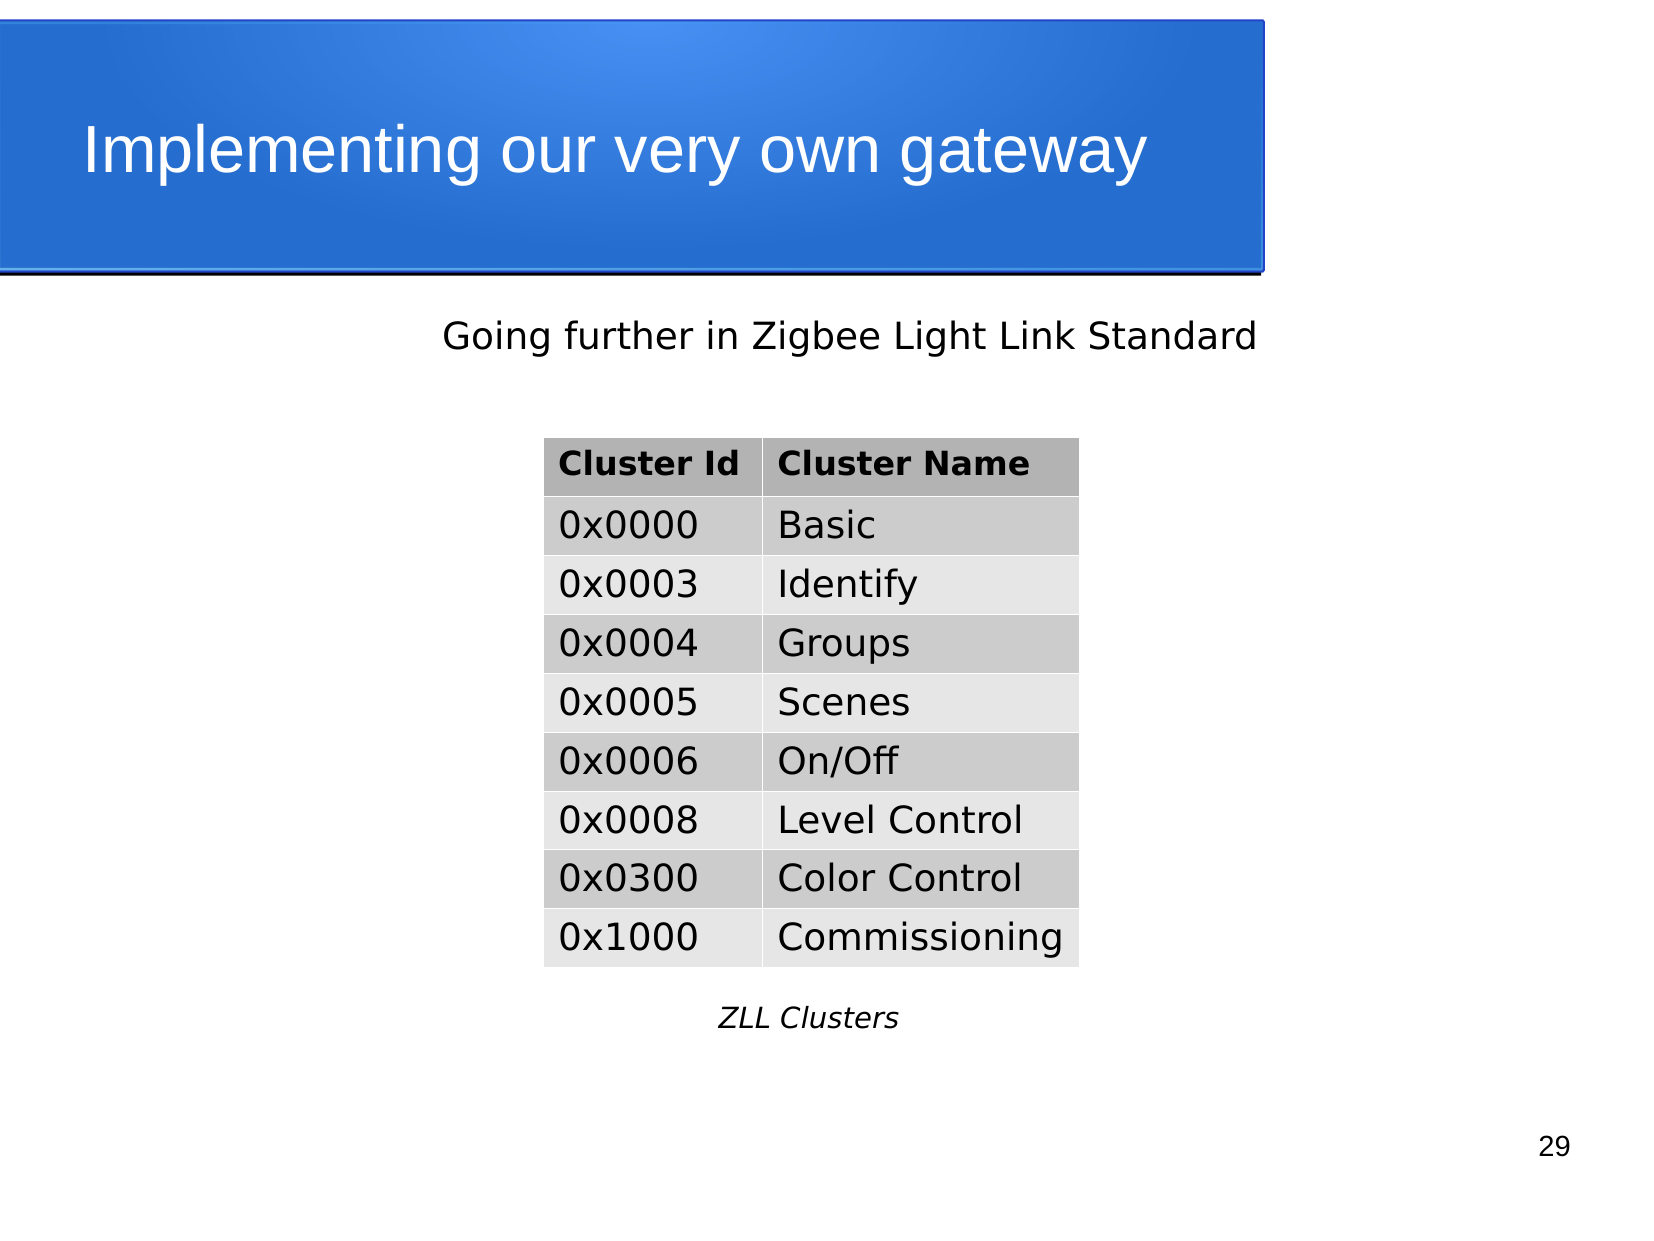

# Implementing our very own gateway
Going further in Zigbee Light Link Standard
| Cluster Id | Cluster Name |
| --- | --- |
| 0x0000 | Basic |
| 0x0003 | Identify |
| 0x0004 | Groups |
| 0x0005 | Scenes |
| 0x0006 | On/Off |
| 0x0008 | Level Control |
| 0x0300 | Color Control |
| 0x1000 | Commissioning |
ZLL Clusters
29